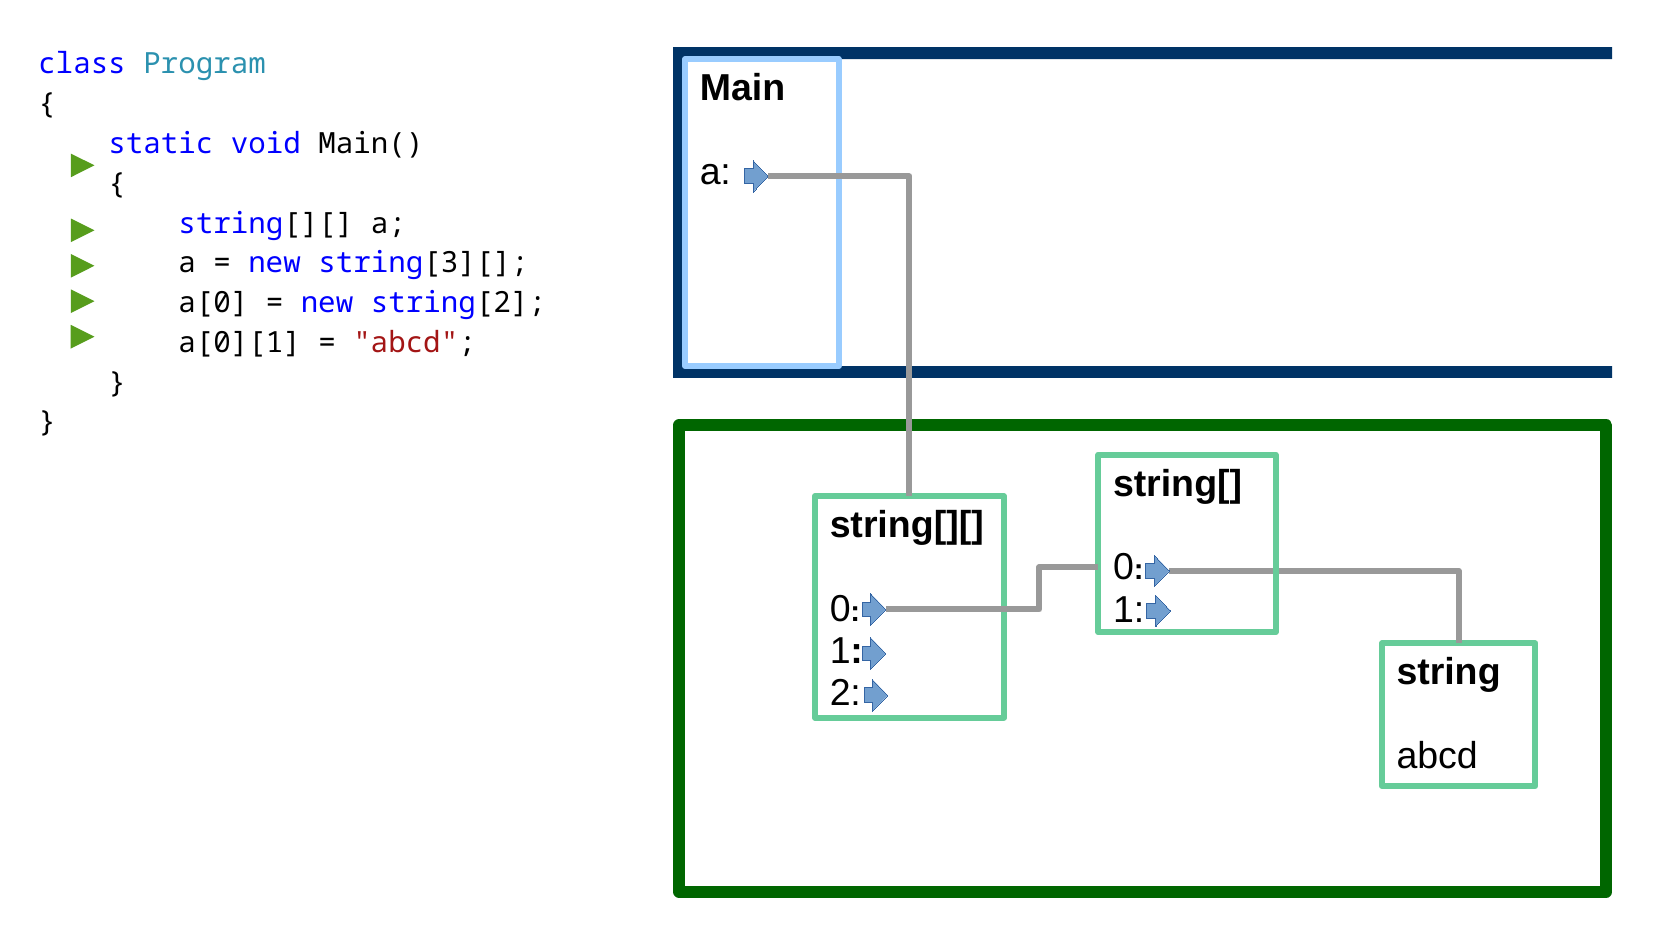

class Program
{
 static void Main()
 {
 string[][] a;
 a = new string[3][];
 a[0] = new string[2];
 a[0][1] = "abcd";
 }
}
Main
a:
string[]
0:
1:
string[][]
0:
1:
2:
string
abcd